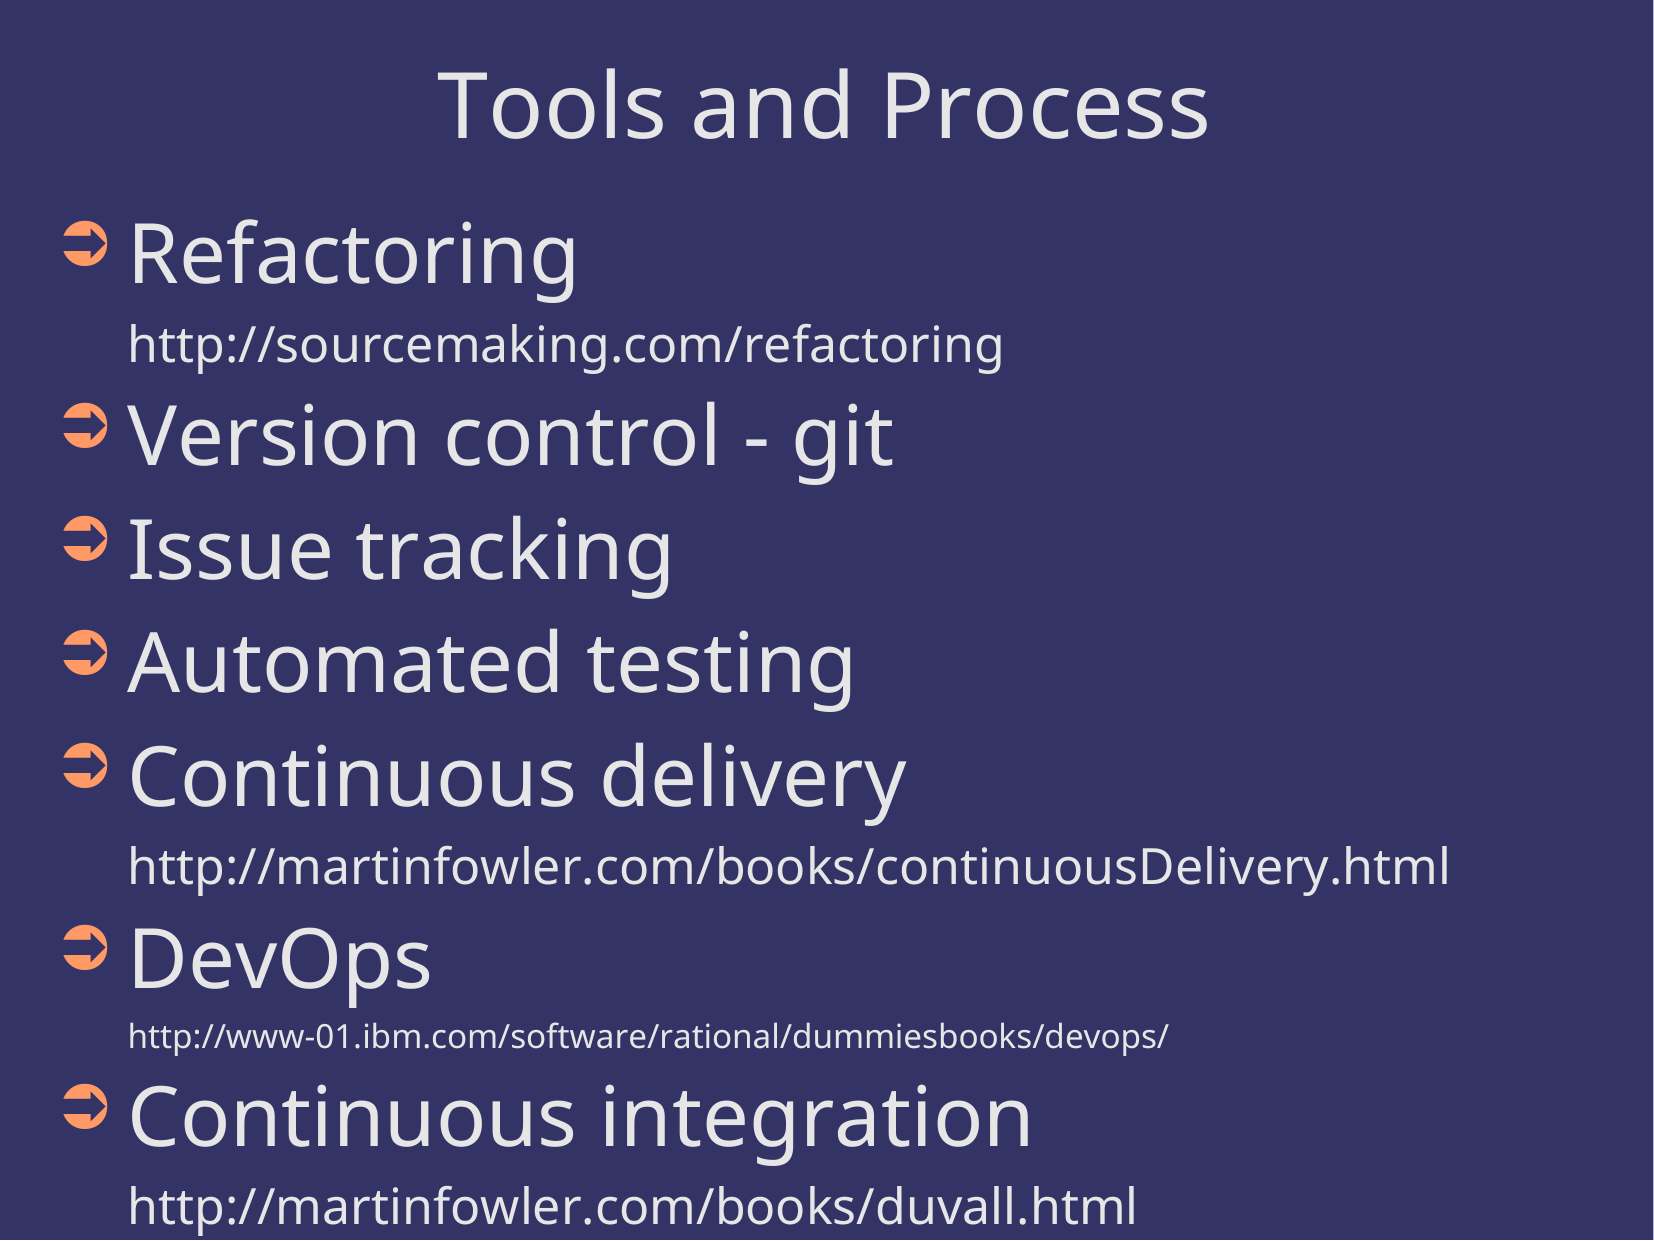

# Tools and Process
Refactoring
http://sourcemaking.com/refactoring
Version control - git
Issue tracking
Automated testing
Continuous delivery
http://martinfowler.com/books/continuousDelivery.html
DevOps
http://www-01.ibm.com/software/rational/dummiesbooks/devops/
Continuous integration
http://martinfowler.com/books/duvall.html